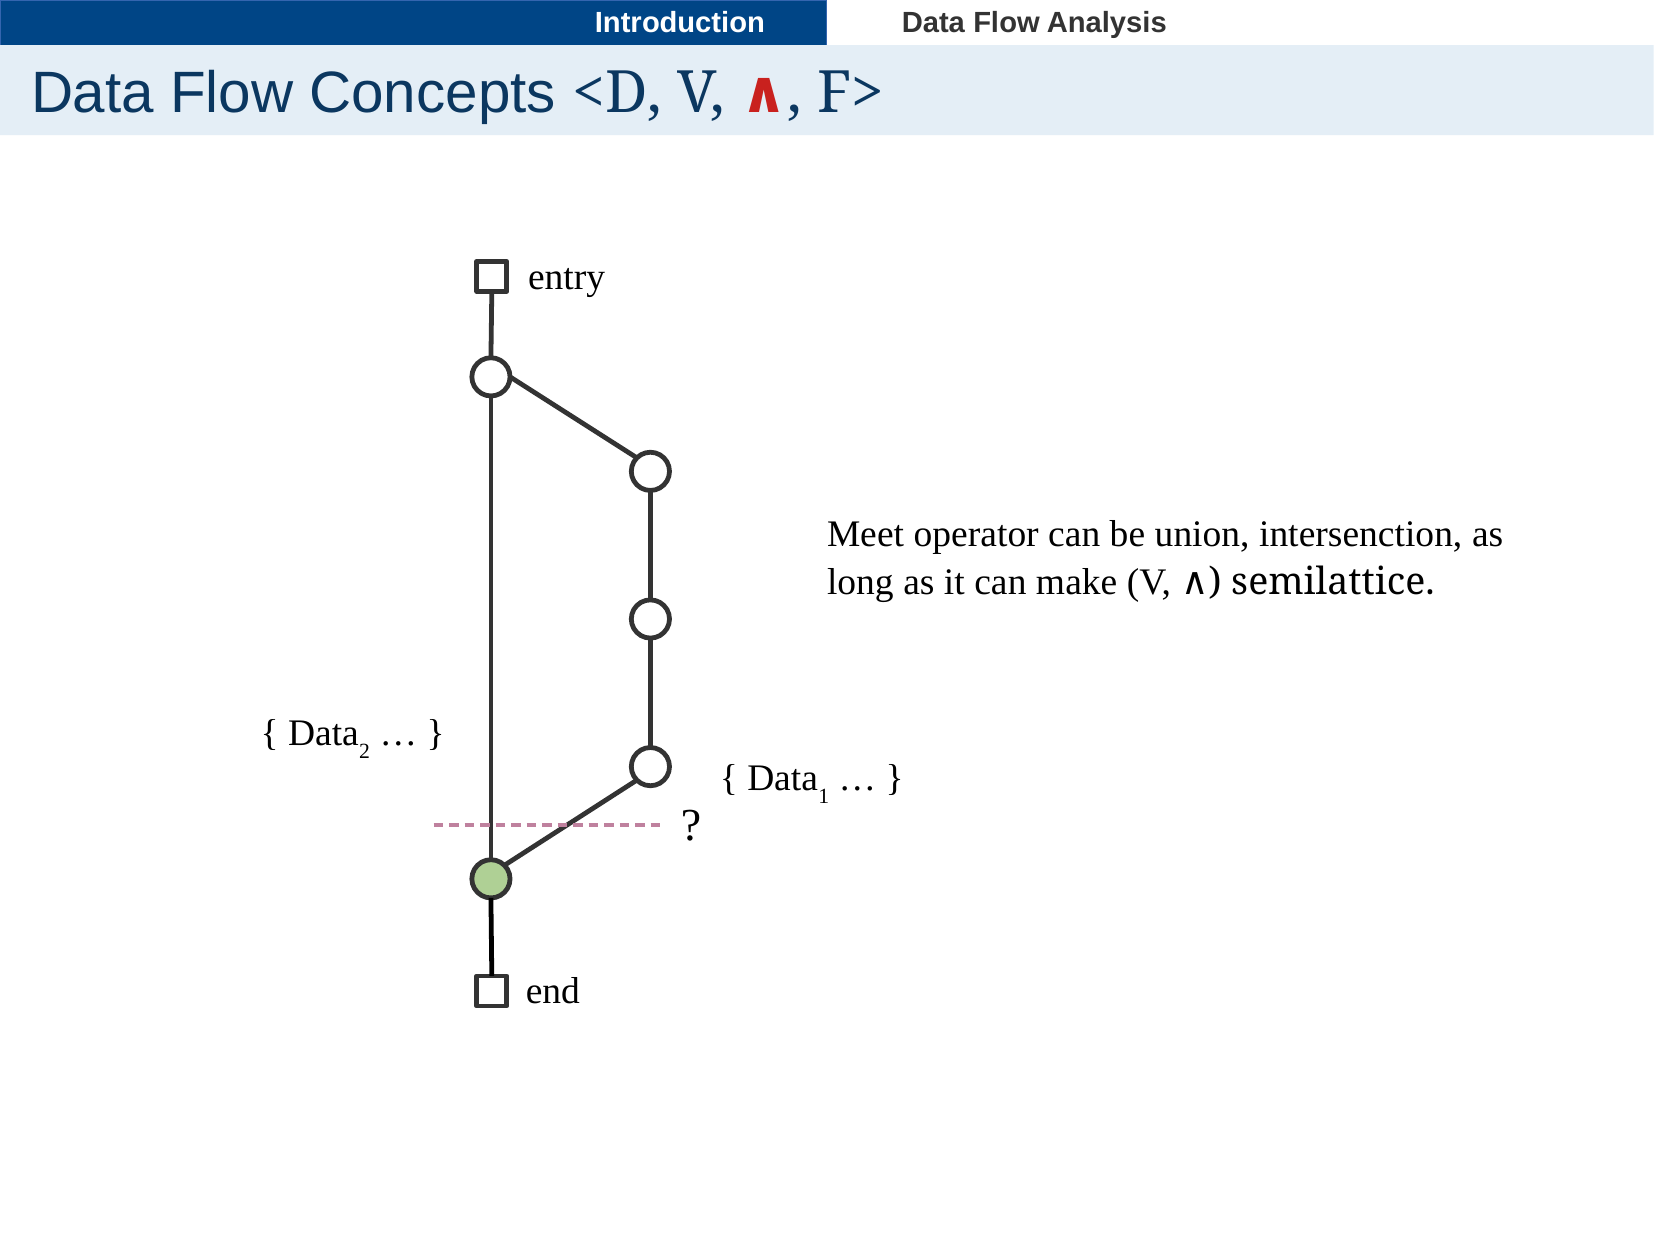

# Introduction
	Data Flow Analysis
 Data Flow Concepts <D, V, ∧, F>
		entry
Meet operator can be union, intersenction, as long as it can make (V, ∧) semilattice.
{ Data2 … }
{ Data1 … }
				?
	 end
68